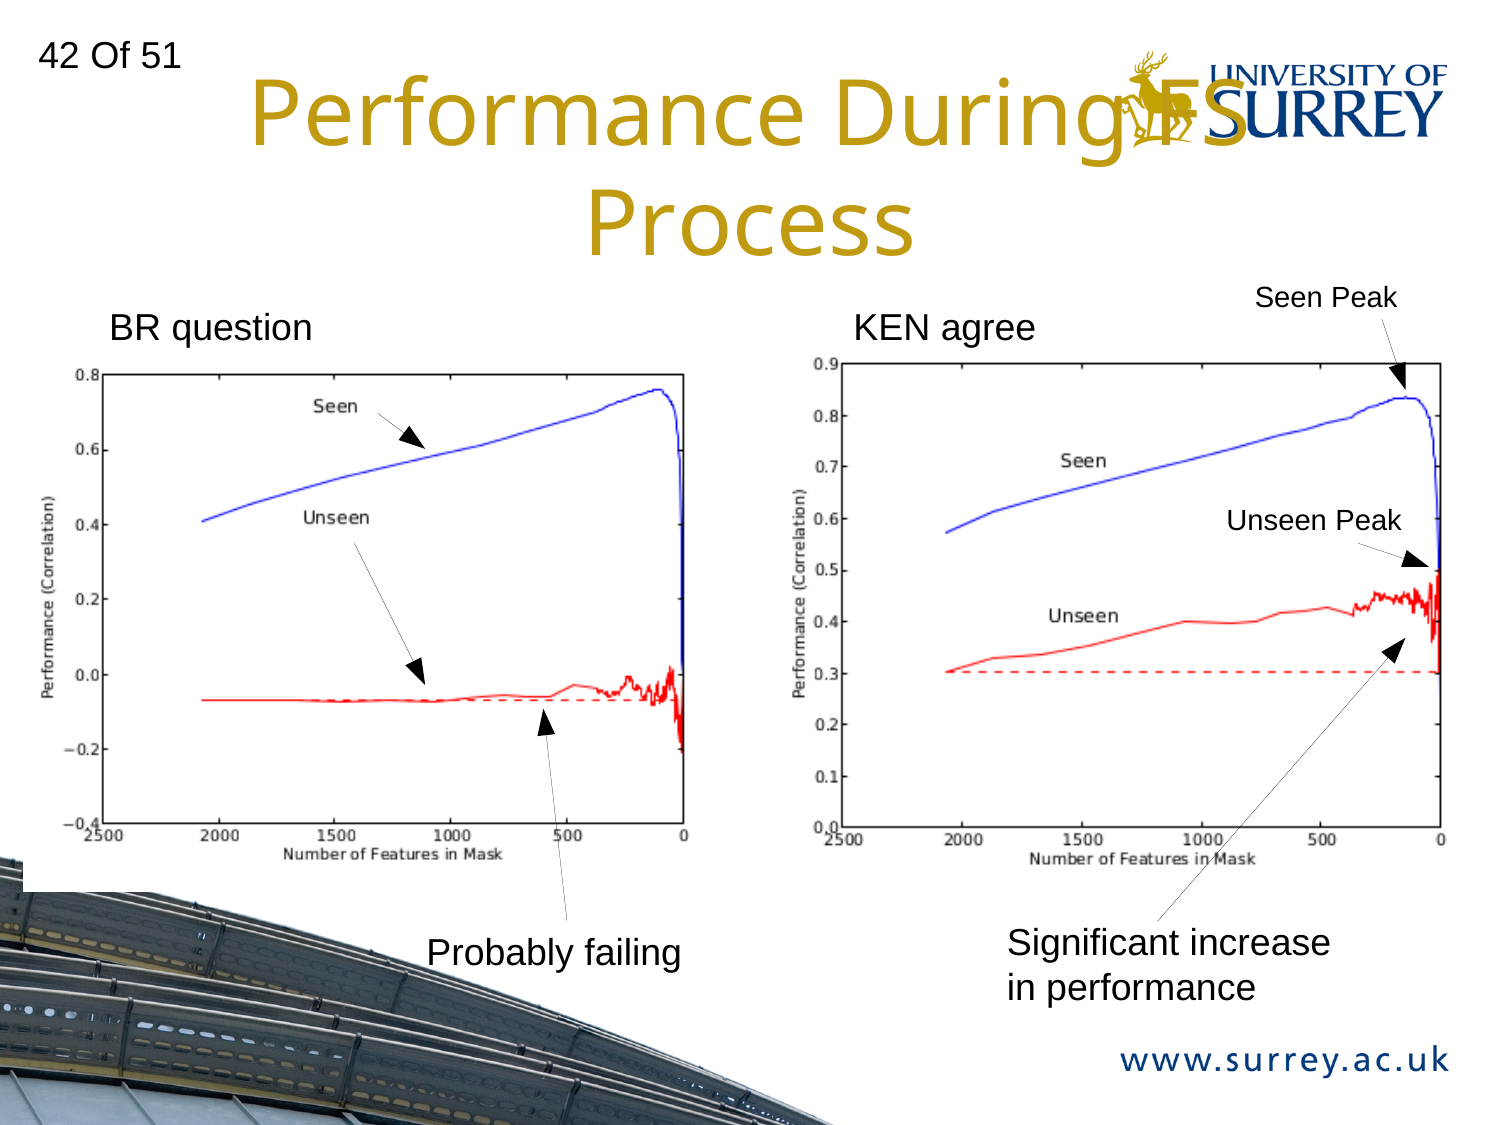

# Performance During FS Process
Seen Peak
BR question
KEN agree
Unseen Peak
Significant increase
in performance
Probably failing